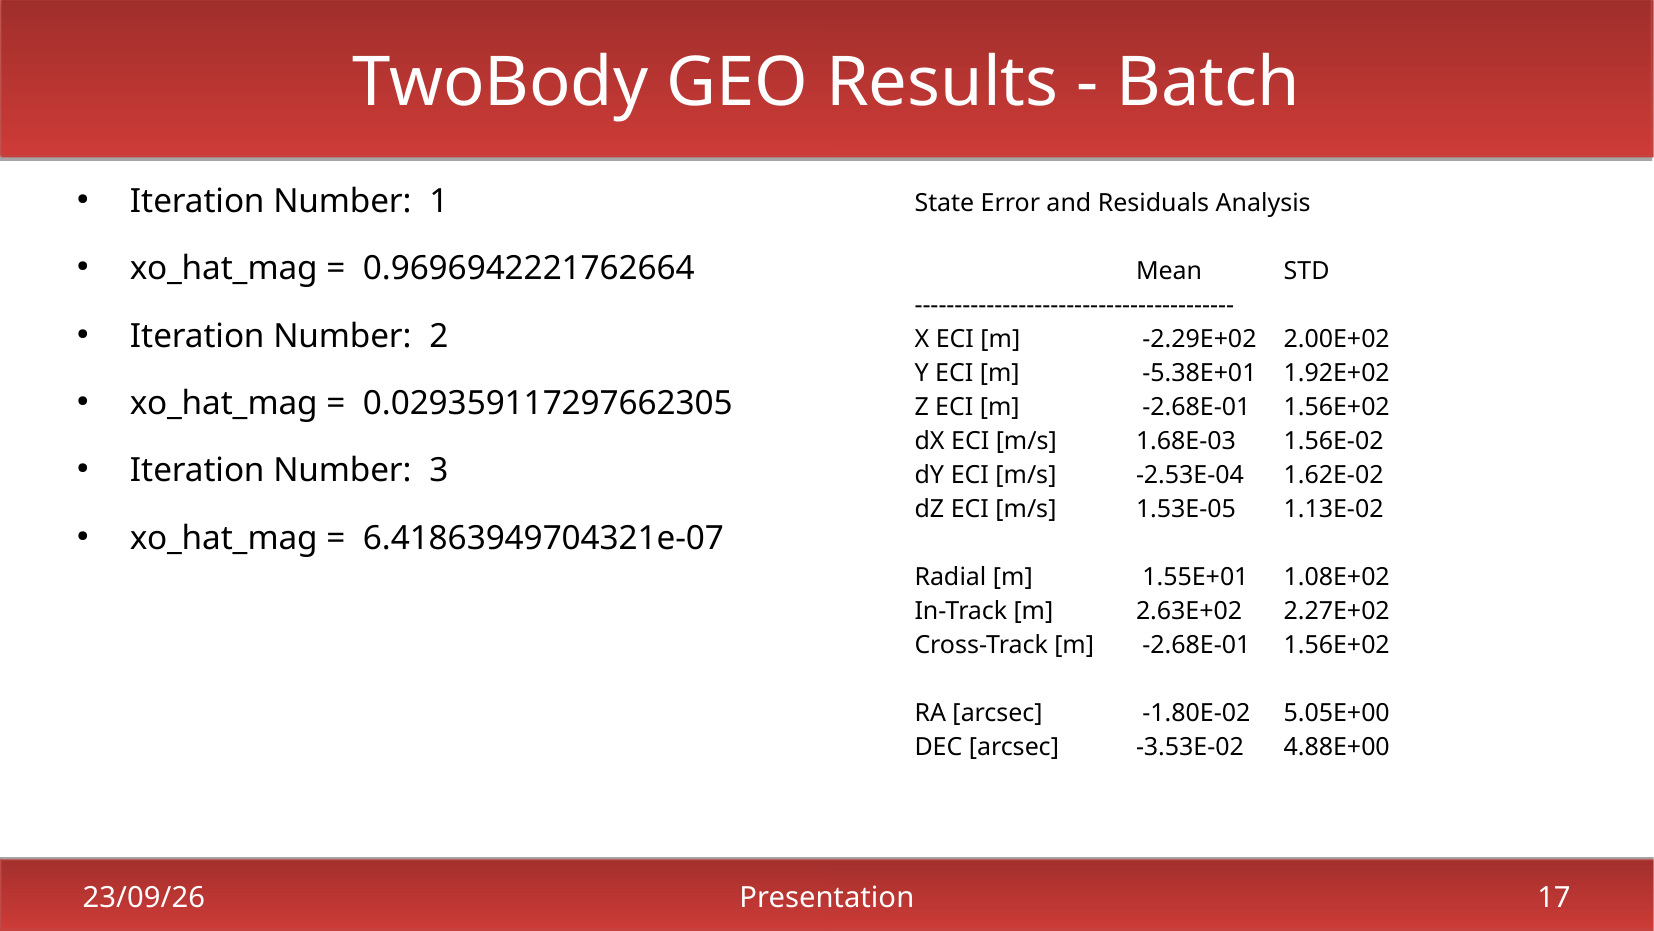

# TwoBody GEO Results - Batch
Iteration Number: 1
xo_hat_mag = 0.9696942221762664
Iteration Number: 2
xo_hat_mag = 0.029359117297662305
Iteration Number: 3
xo_hat_mag = 6.41863949704321e-07
State Error and Residuals Analysis
			Mean		STD
----------------------------------------
X ECI [m]		 -2.29E+02 	2.00E+02
Y ECI [m]		 -5.38E+01 	1.92E+02
Z ECI [m]		 -2.68E-01 	1.56E+02
dX ECI [m/s]	 	1.68E-03 	1.56E-02
dY ECI [m/s]	 	-2.53E-04 	1.62E-02
dZ ECI [m/s]	 	1.53E-05 	1.13E-02
Radial [m]		 1.55E+01 	1.08E+02
In-Track [m]	 	2.63E+02 	2.27E+02
Cross-Track [m]	 -2.68E-01 	1.56E+02
RA [arcsec]		 -1.80E-02 	5.05E+00
DEC [arcsec]	 	-3.53E-02 	4.88E+00
Presentation
17